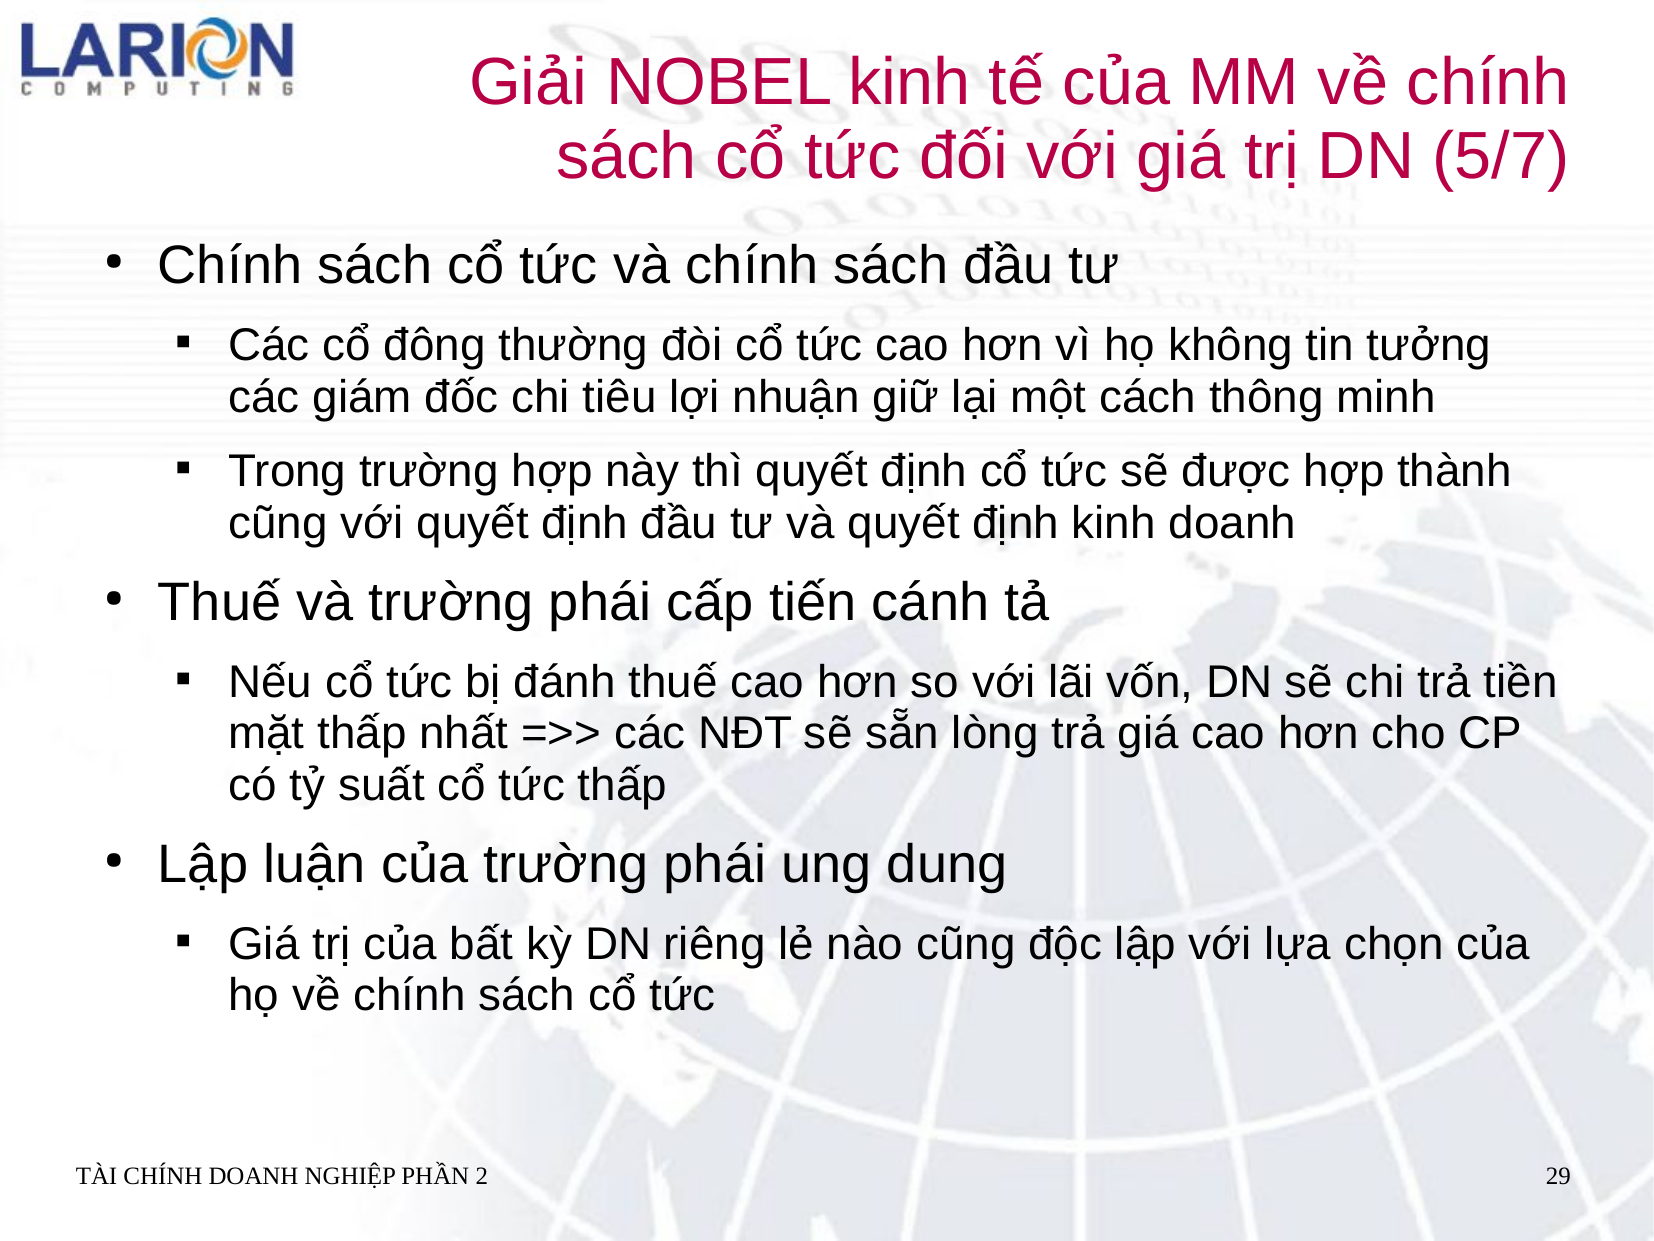

# Giải NOBEL kinh tế của MM về chính sách cổ tức đối với giá trị DN (5/7)
Chính sách cổ tức và chính sách đầu tư
Các cổ đông thường đòi cổ tức cao hơn vì họ không tin tưởng các giám đốc chi tiêu lợi nhuận giữ lại một cách thông minh
Trong trường hợp này thì quyết định cổ tức sẽ được hợp thành cũng với quyết định đầu tư và quyết định kinh doanh
Thuế và trường phái cấp tiến cánh tả
Nếu cổ tức bị đánh thuế cao hơn so với lãi vốn, DN sẽ chi trả tiền mặt thấp nhất =>> các NĐT sẽ sẵn lòng trả giá cao hơn cho CP có tỷ suất cổ tức thấp
Lập luận của trường phái ung dung
Giá trị của bất kỳ DN riêng lẻ nào cũng độc lập với lựa chọn của họ về chính sách cổ tức
TÀI CHÍNH DOANH NGHIỆP PHẦN 2
29